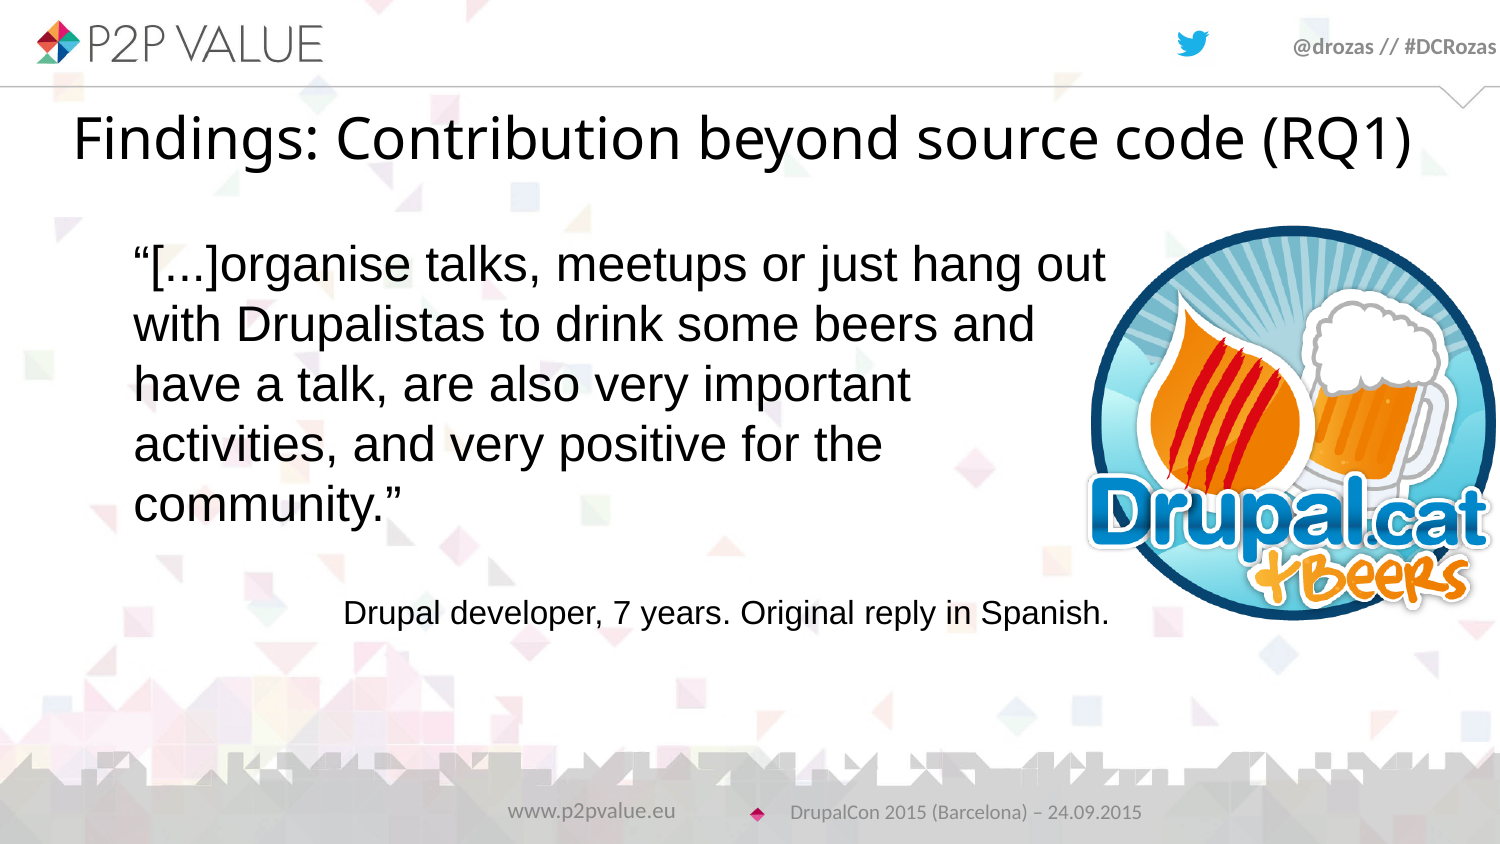

@drozas // #DCRozas
# Findings: Contribution beyond source code (RQ1)
“[...]organise talks, meetups or just hang out with Drupalistas to drink some beers and have a talk, are also very important activities, and very positive for the community.”
Drupal developer, 7 years. Original reply in Spanish.
DrupalCon 2015 (Barcelona) – 24.09.2015
www.p2pvalue.eu